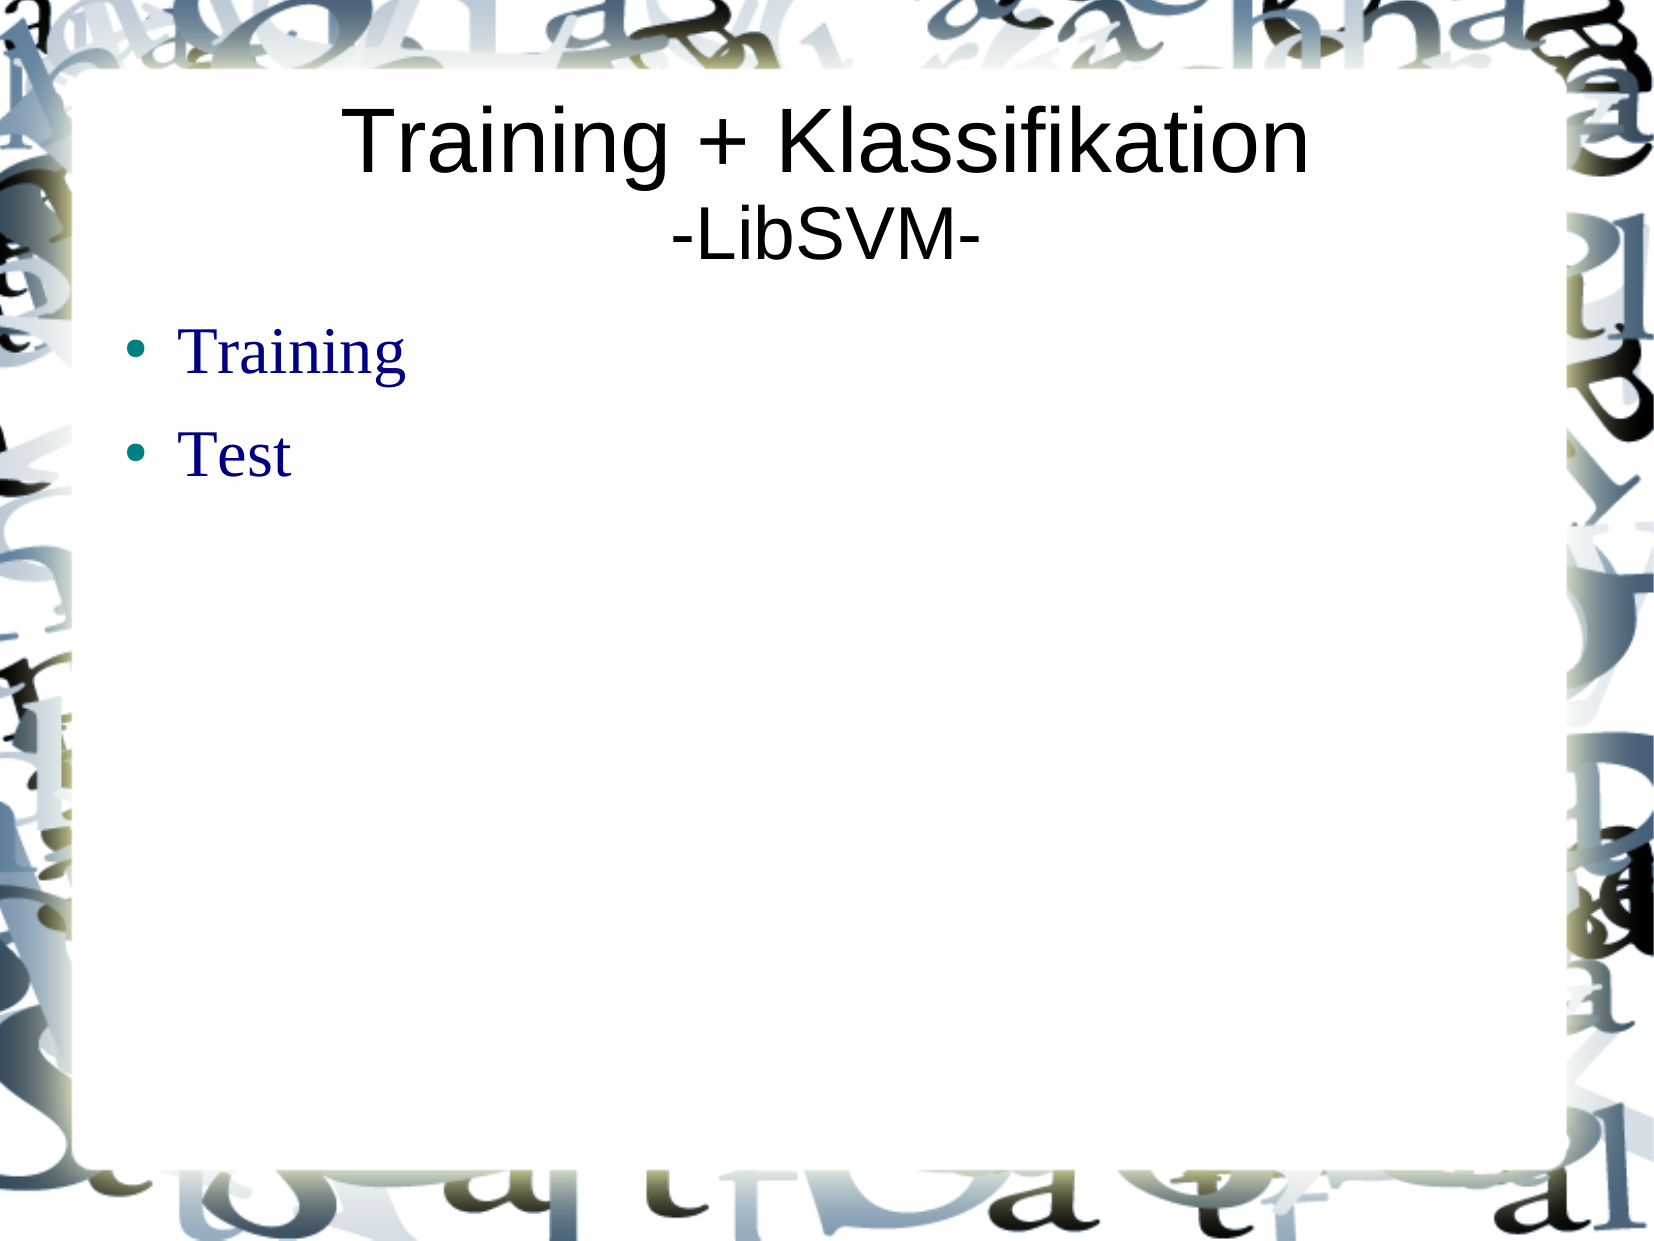

# Training + Klassifikation -LibSVM-
Training
Test